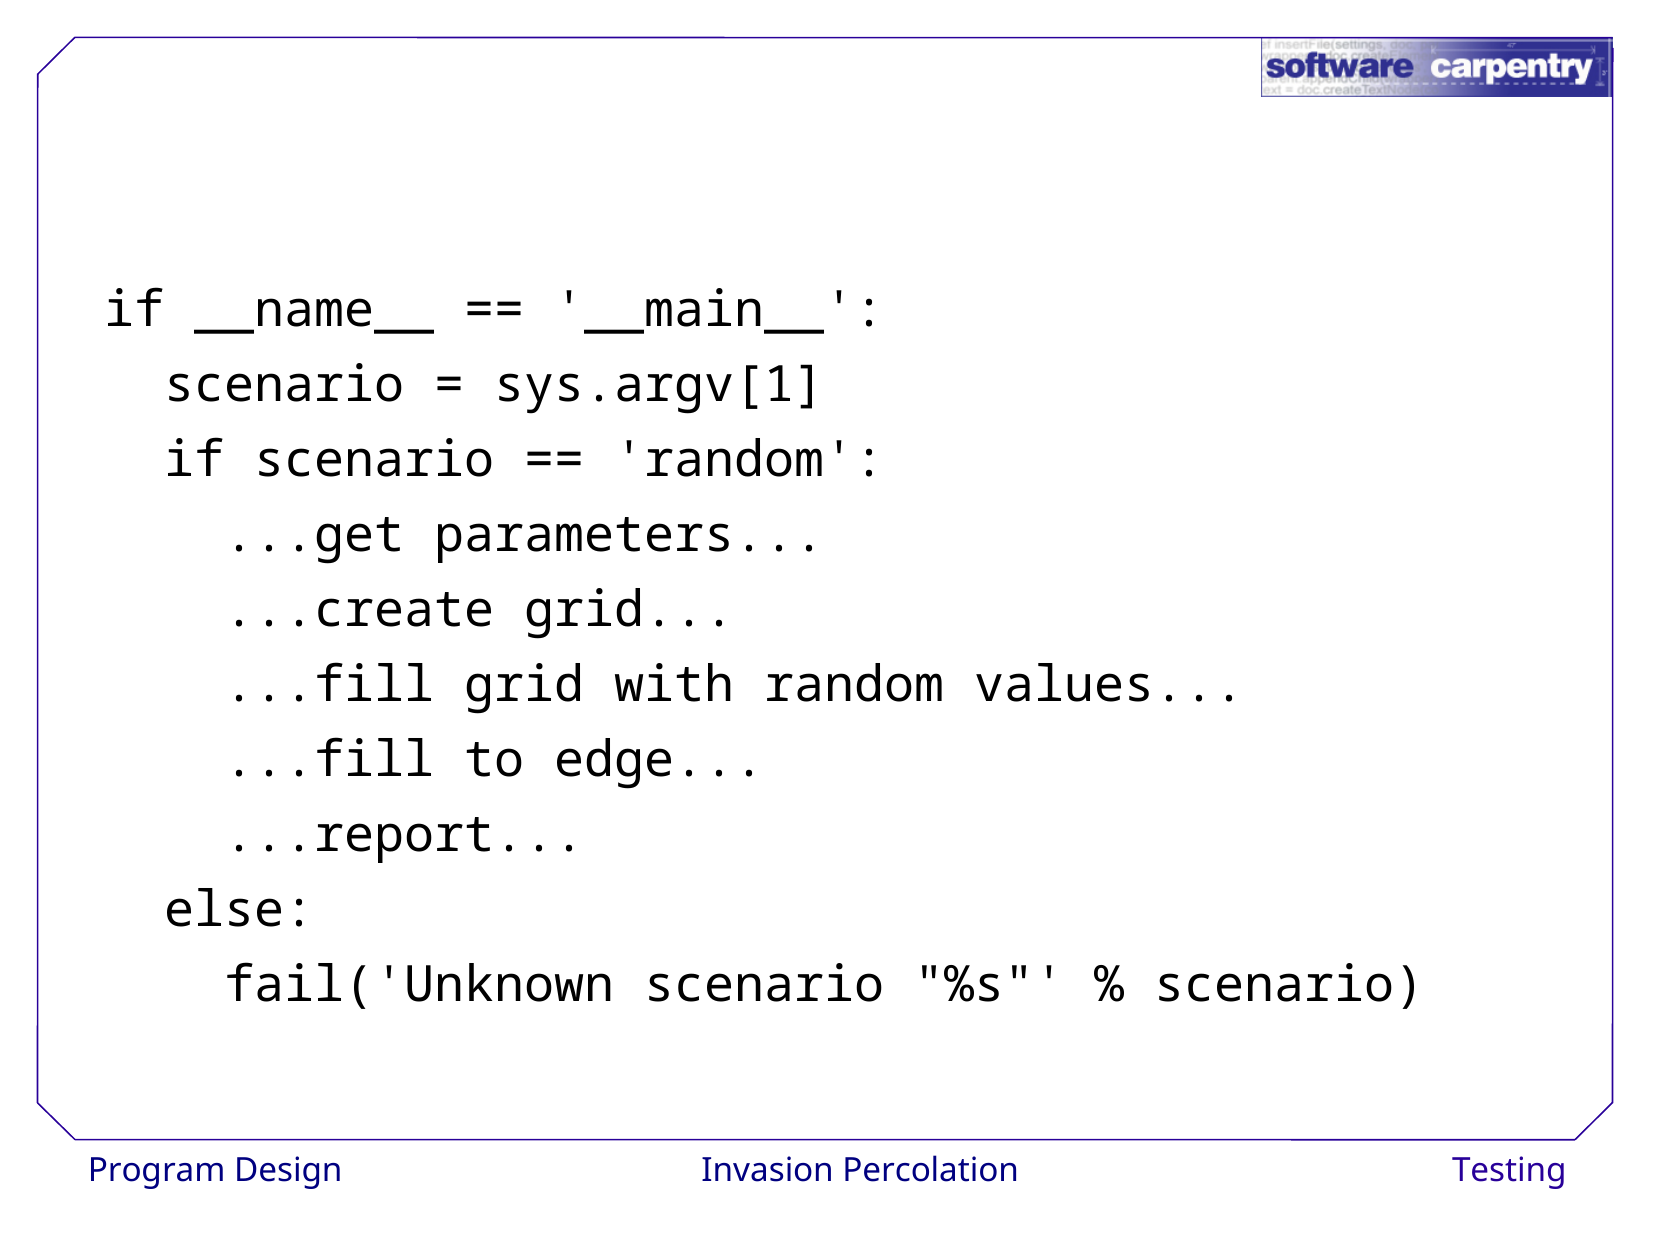

if __name__ == '__main__':
 scenario = sys.argv[1]
 if scenario == 'random':
 ...get parameters...
 ...create grid...
 ...fill grid with random values...
 ...fill to edge...
 ...report...
 else:
 fail('Unknown scenario "%s"' % scenario)